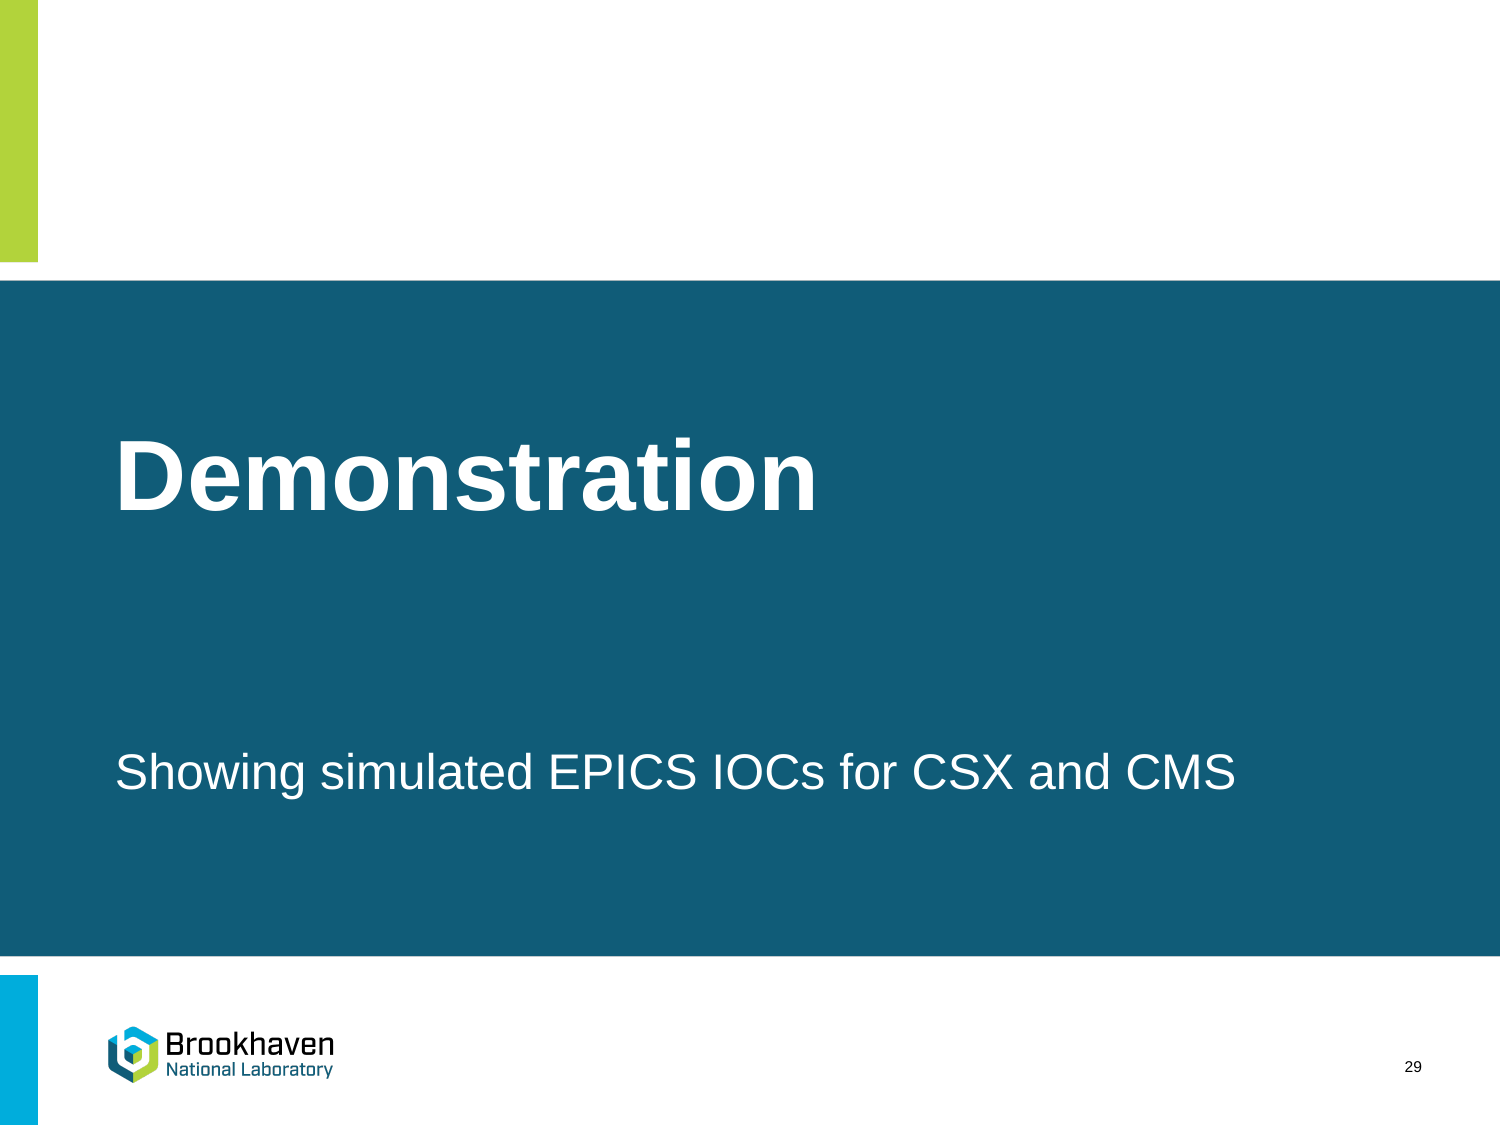

# Demonstration
Showing simulated EPICS IOCs for CSX and CMS